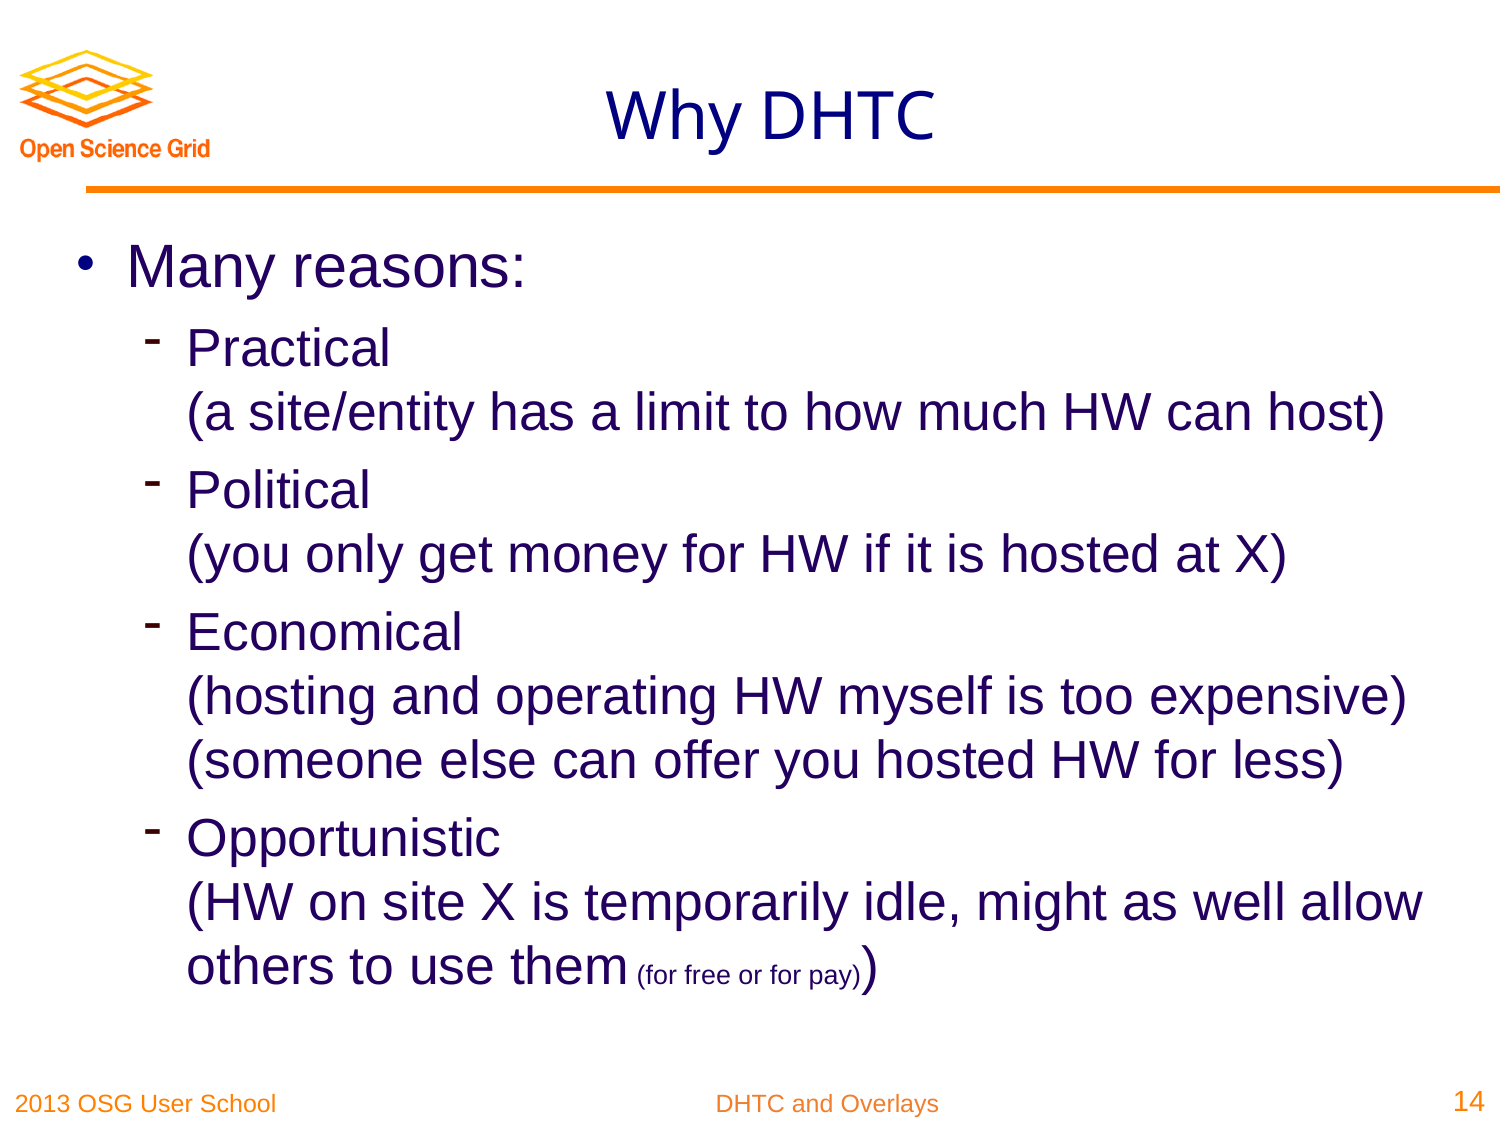

# Why DHTC
Many reasons:
Practical
(a site/entity has a limit to how much HW can host)
Political
(you only get money for HW if it is hosted at X)
Economical
(hosting and operating HW myself is too expensive)
(someone else can offer you hosted HW for less)
Opportunistic
(HW on site X is temporarily idle, might as well allow others to use them (for free or for pay))